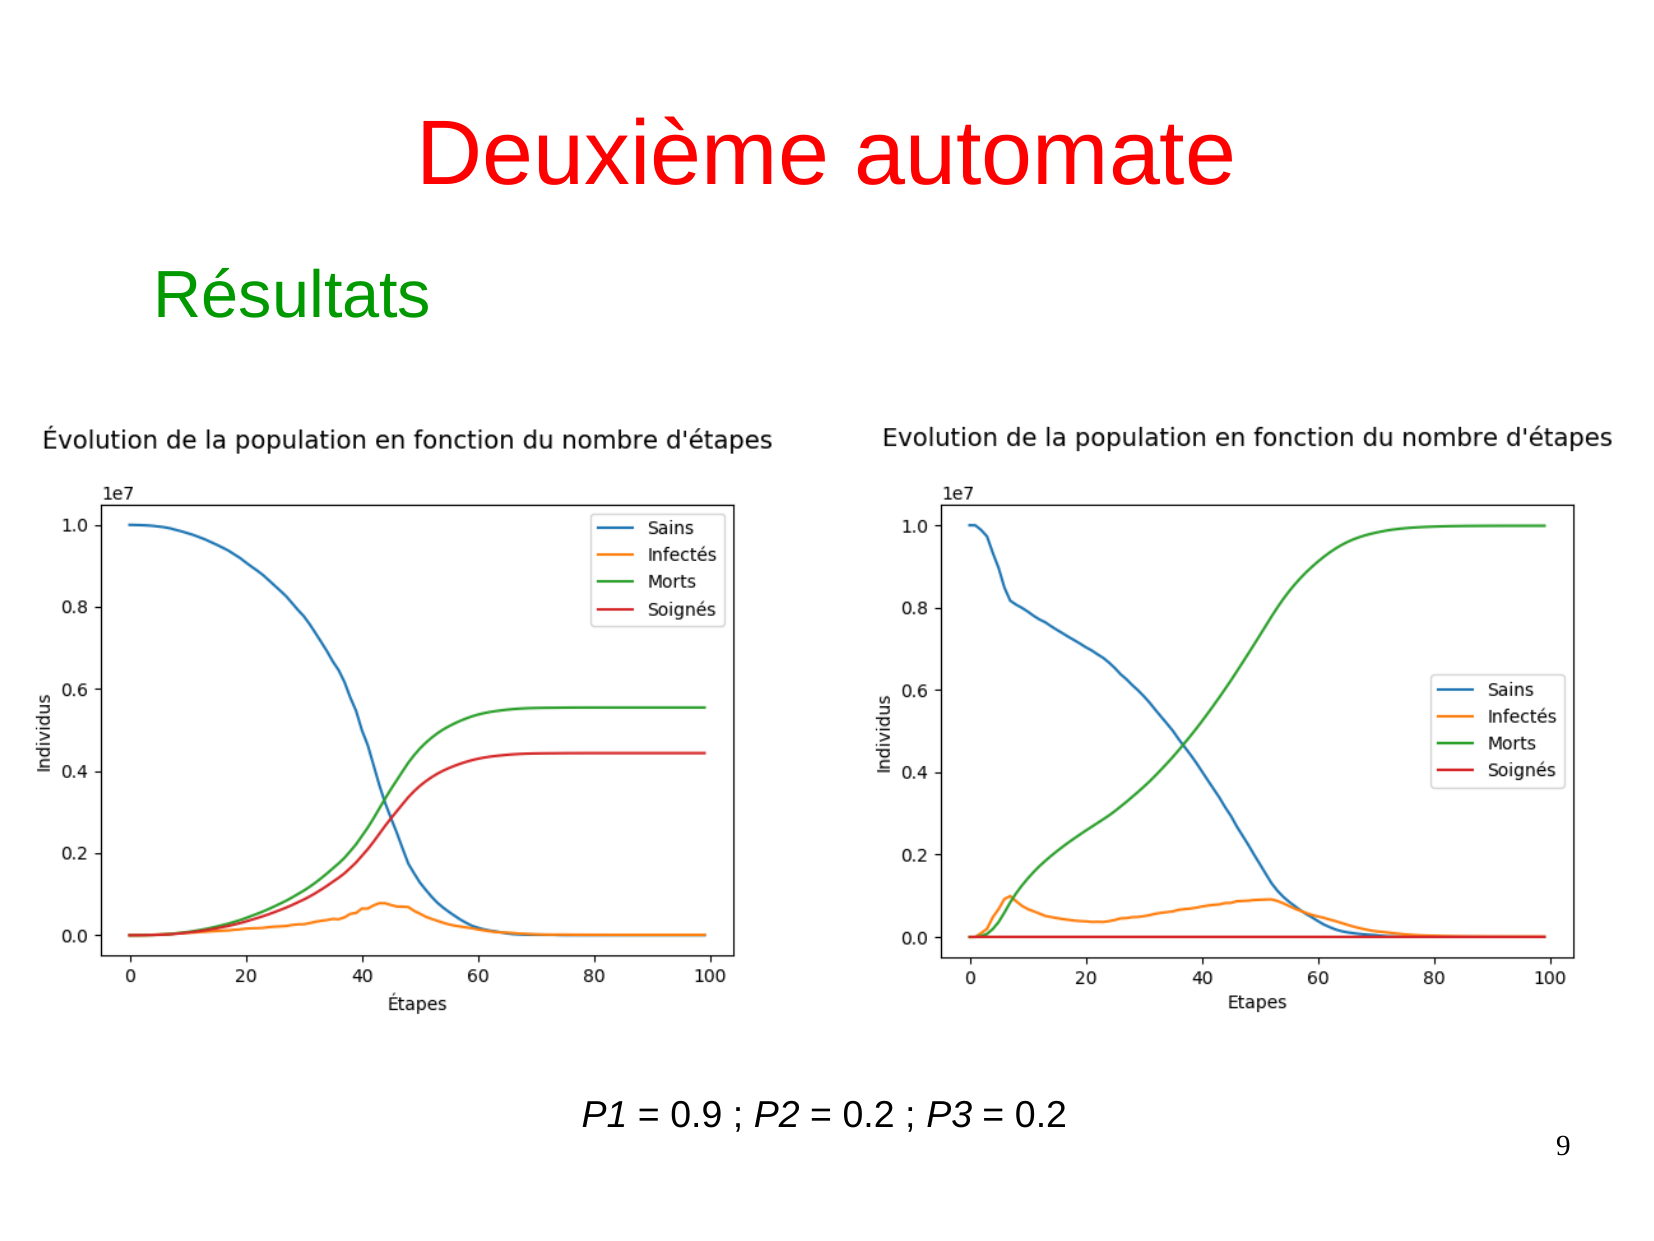

# Deuxième automate
Résultats
P1 = 0.9 ; P2 = 0.2 ; P3 = 0.2
9